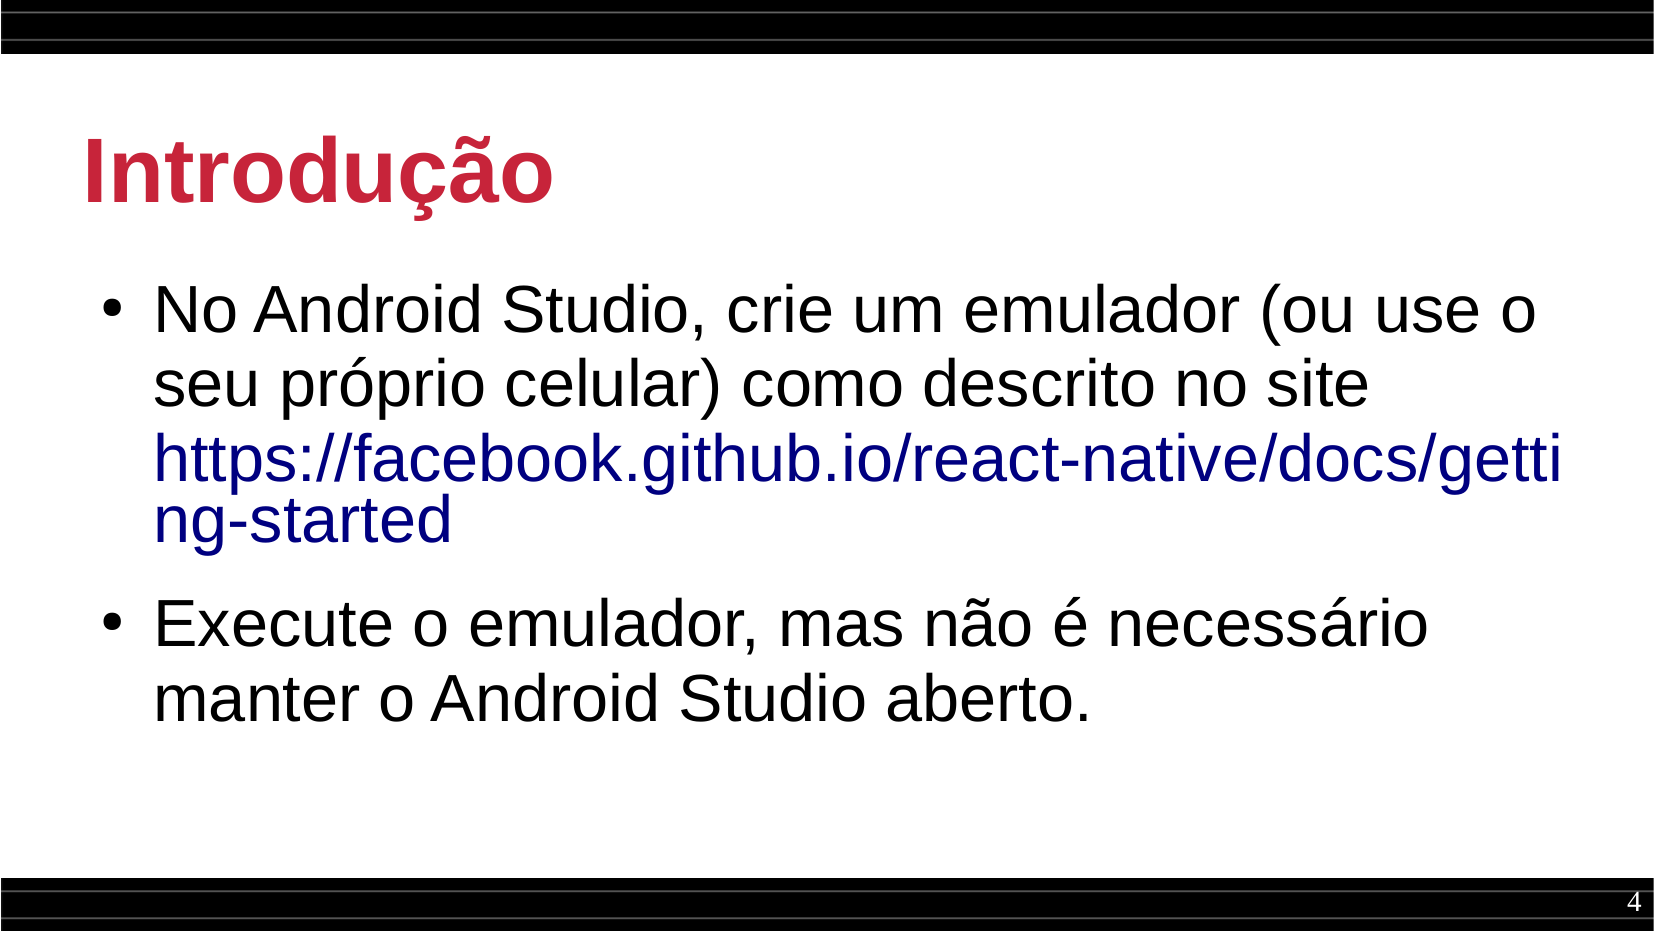

# Introdução
No Android Studio, crie um emulador (ou use o seu próprio celular) como descrito no site https://facebook.github.io/react-native/docs/getting-started
Execute o emulador, mas não é necessário manter o Android Studio aberto.